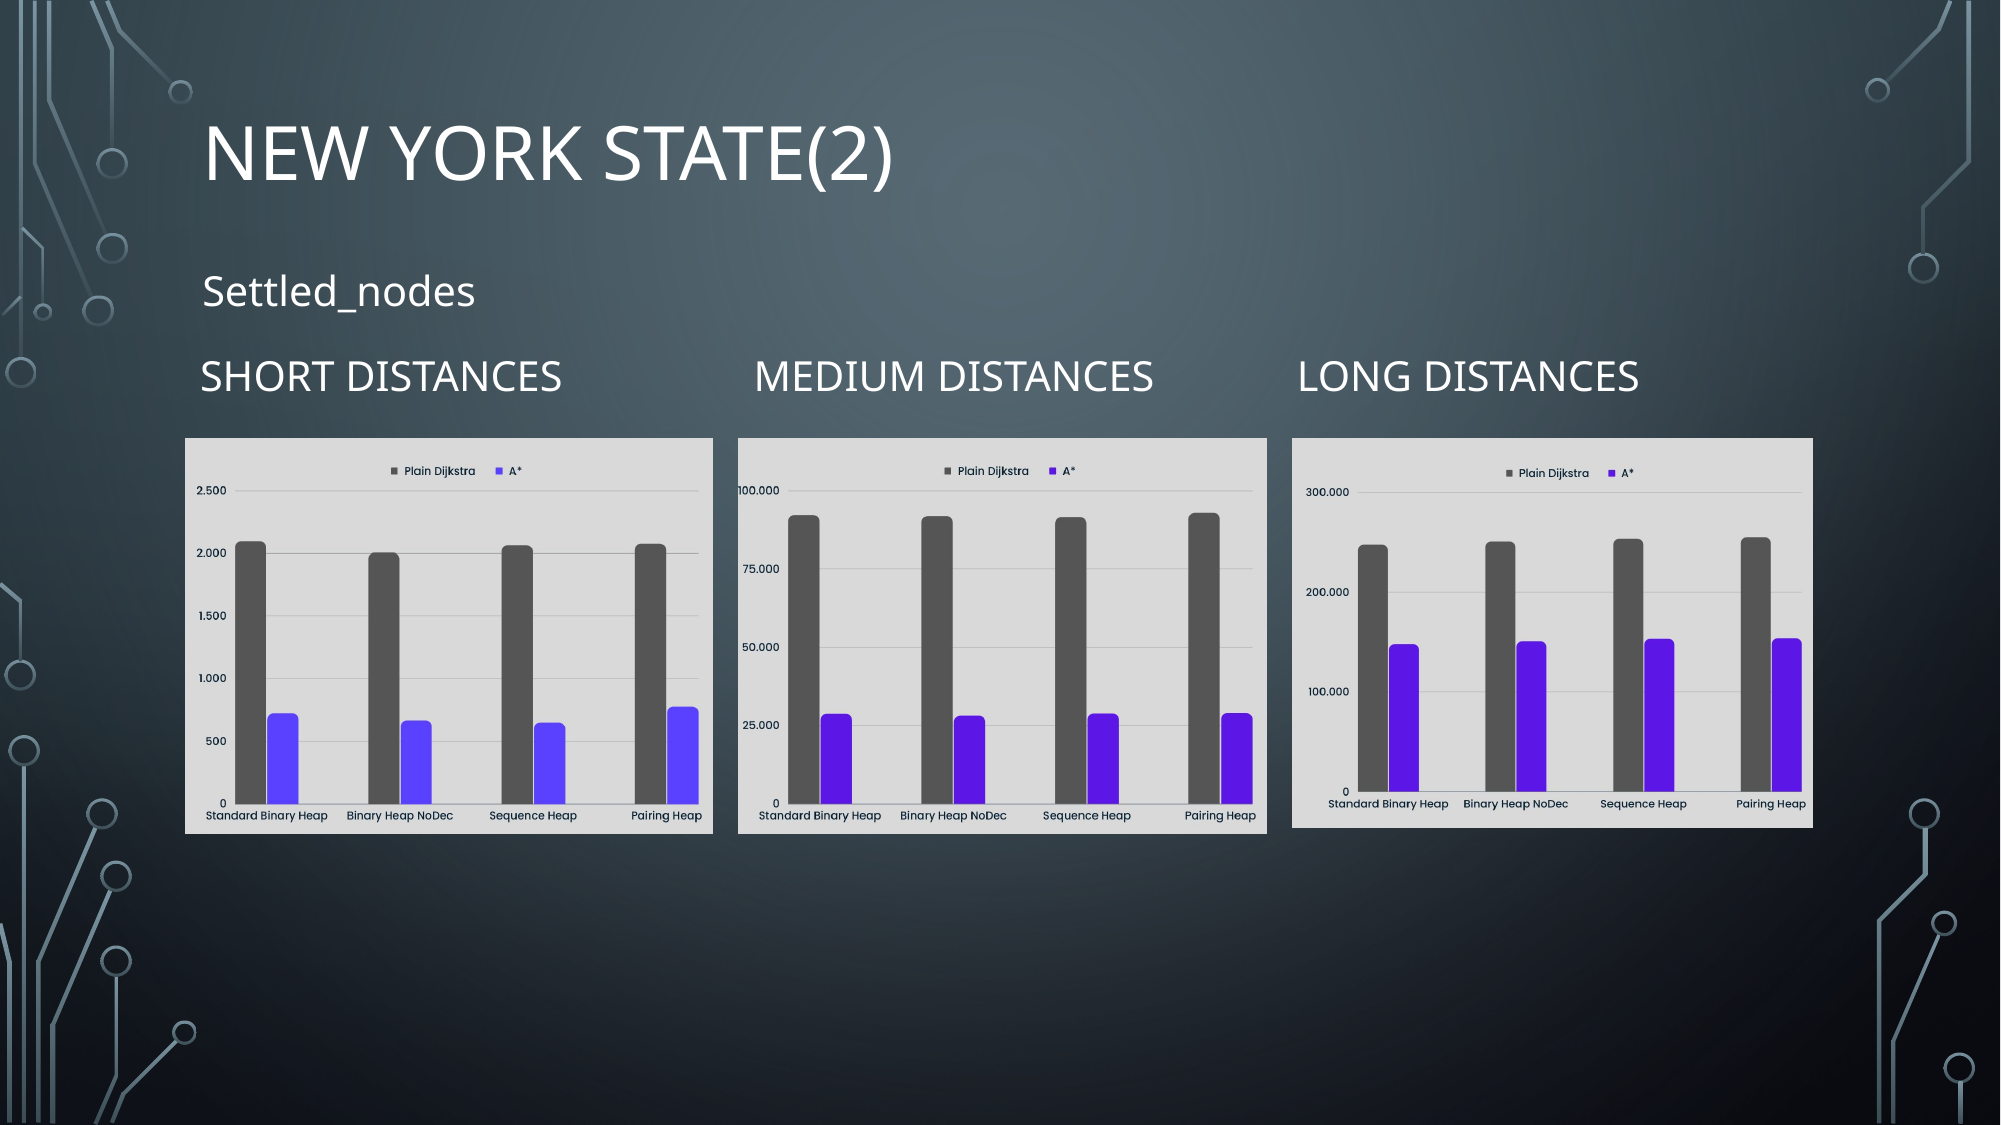

# NEW YORK STATE(2)
Settled_nodes
SHORT DISTANCES
MEDIUM DISTANCES
LONG DISTANCES